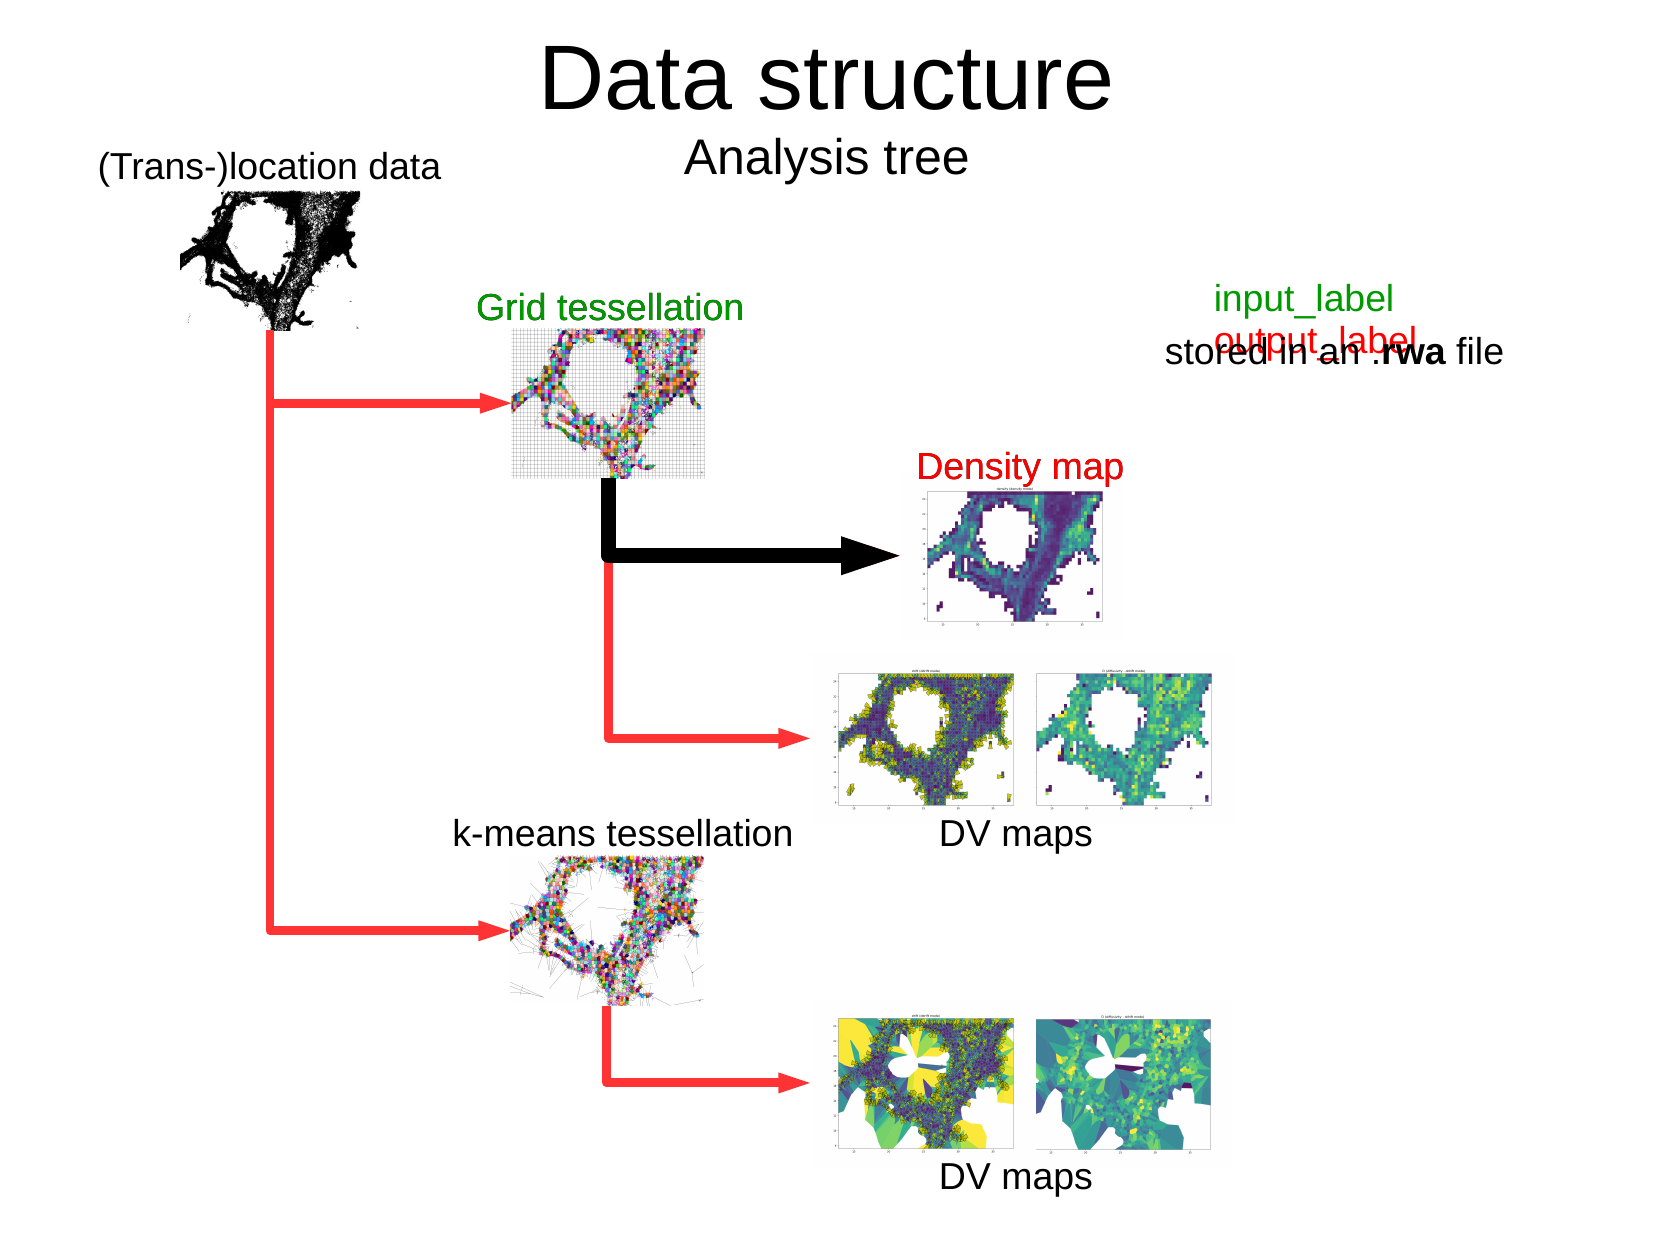

# Data structure Analysis tree
(Trans-)location data
input_label
output_label
Grid tessellation
Grid tessellation
stored in an .rwa file
Density map
Density map
k-means tessellation
DV maps
DV maps